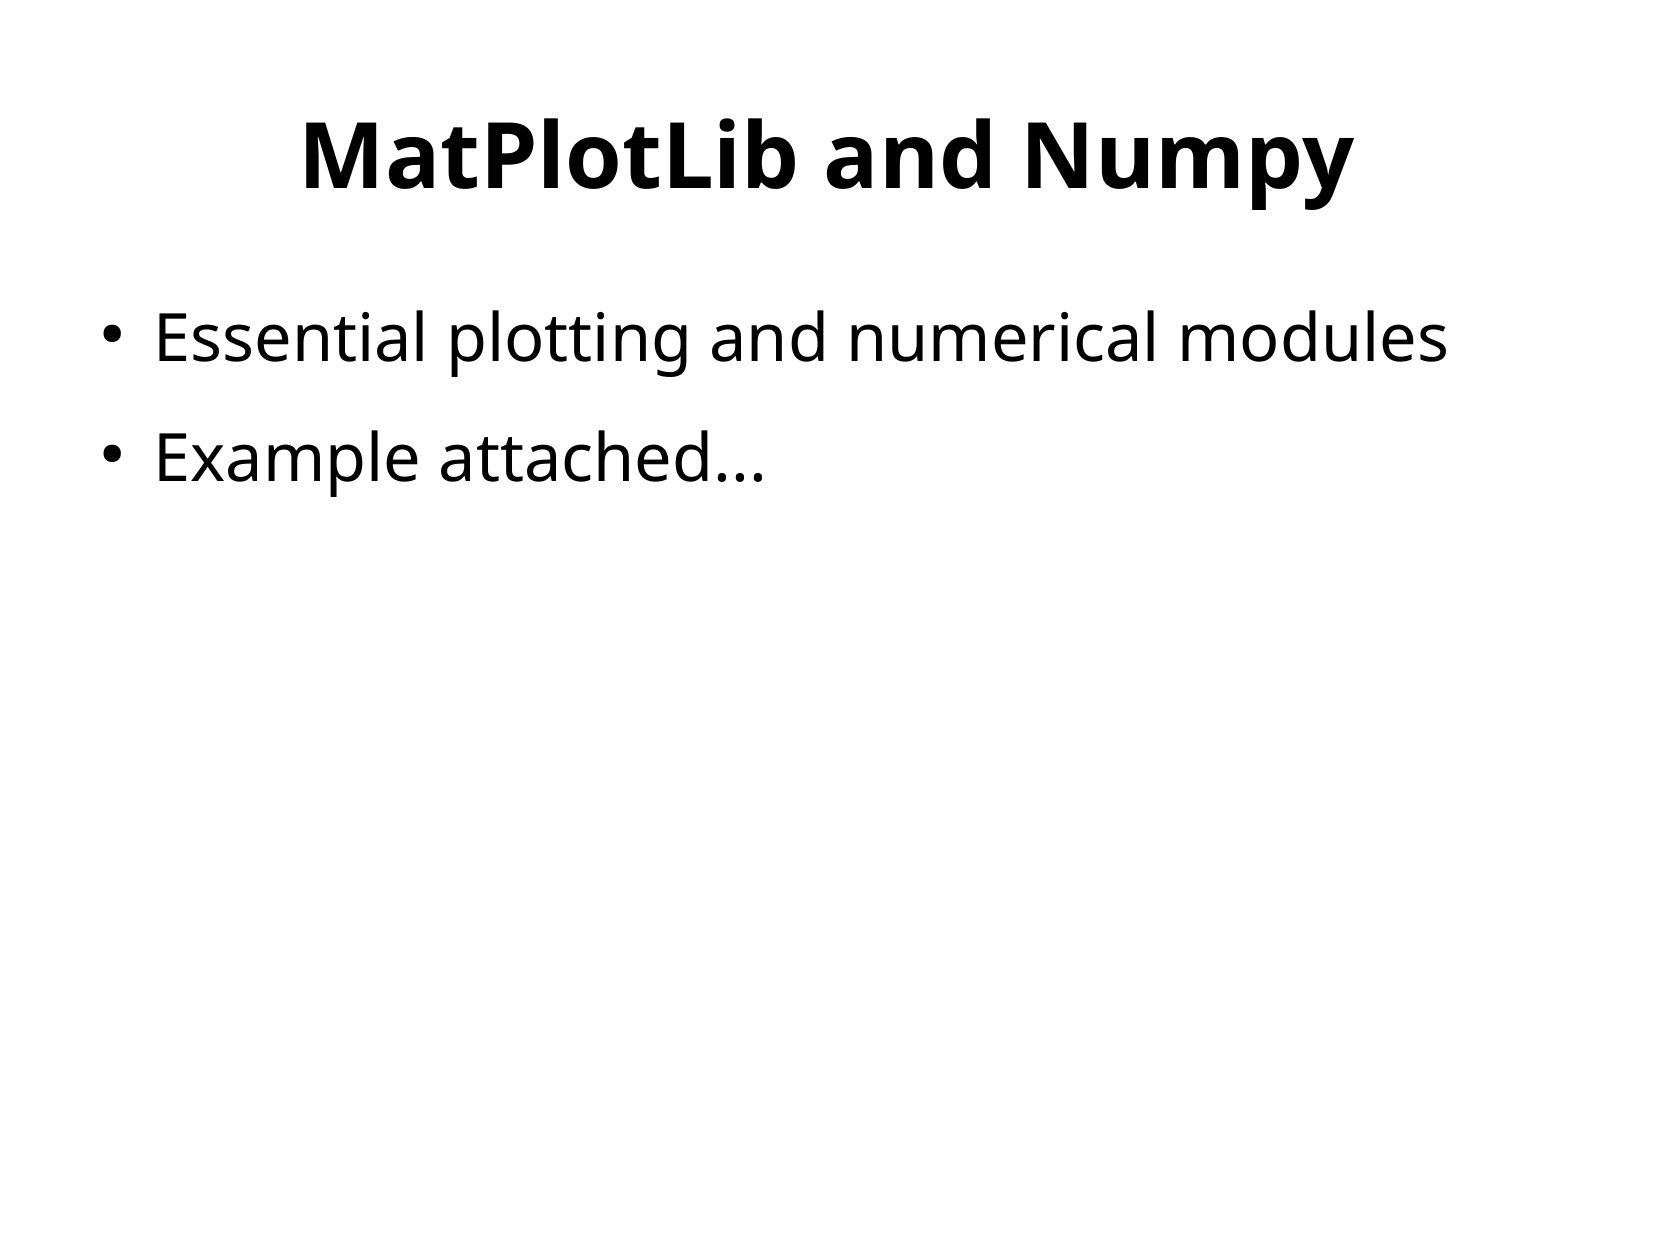

# MatPlotLib and Numpy
Essential plotting and numerical modules
Example attached...